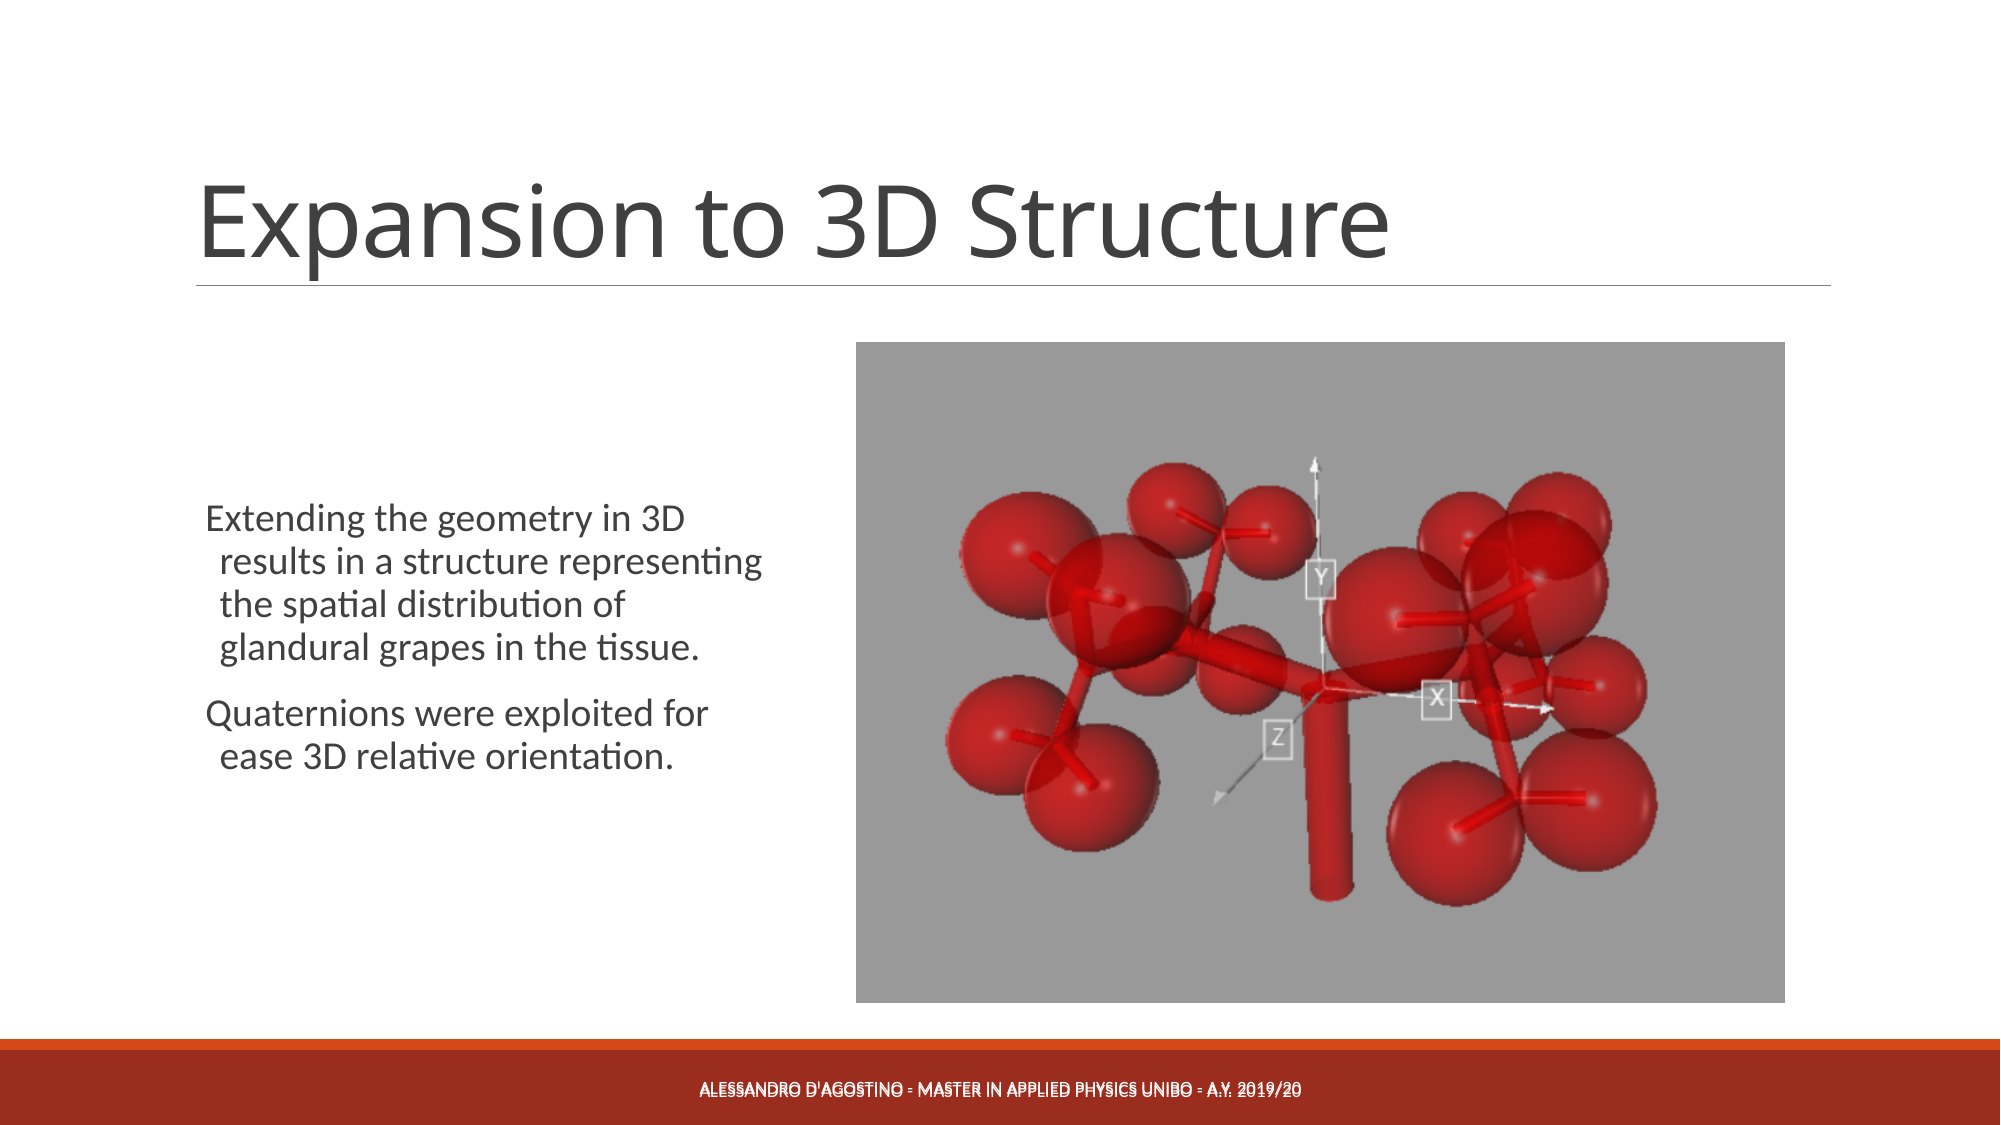

# Expansion to 3D Structure
Extending the geometry in 3D results in a structure representing the spatial distribution of glandural grapes in the tissue.
Quaternions were exploited for ease 3D relative orientation.
Alessandro d'Agostino - Master in Applied Physics UniBo - a.y. 2019/20
Alessandro d'Agostino - Master in Applied Physics UniBo - a.y. 2019/20